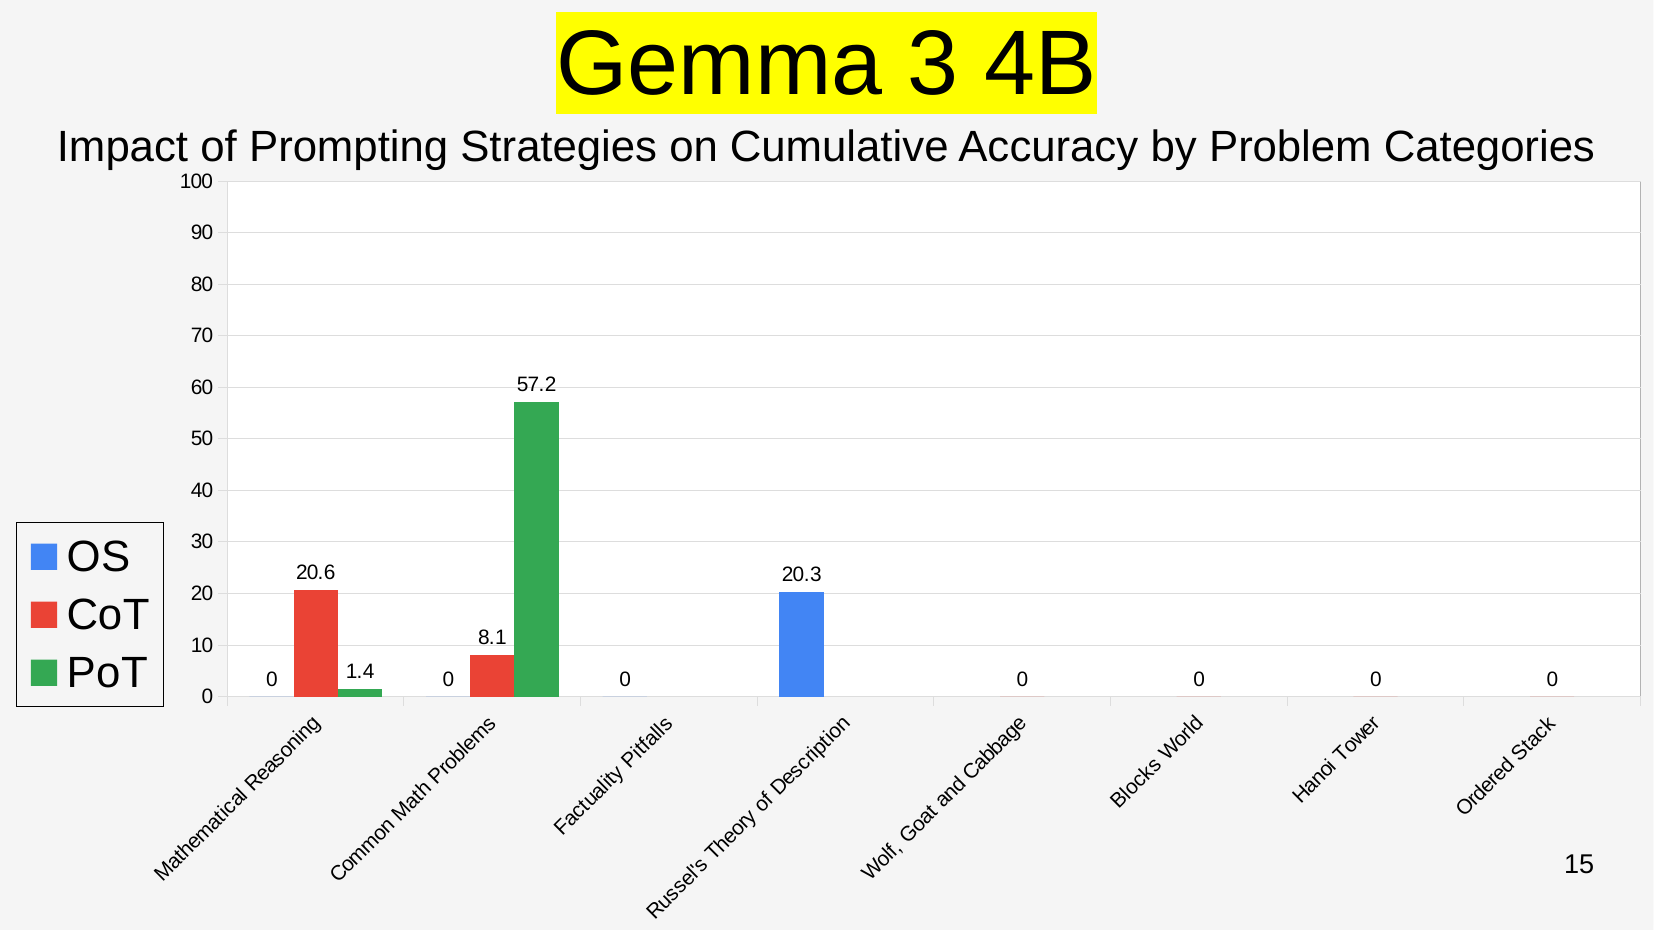

# Gemma 3 4B
Impact of Prompting Strategies on Cumulative Accuracy by Problem Categories
### Chart
| Category | OS | CoT | PoT |
|---|---|---|---|
| Mathematical Reasoning | 0.0 | 20.6 | 1.4 |
| Common Math Problems | 0.0 | 8.1 | 57.2 |
| Factuality Pitfalls | 0.0 | None | None |
| Russel's Theory of Description | 20.3 | None | None |
| Wolf, Goat and Cabbage | None | 0.0 | None |
| Blocks World | None | 0.0 | None |
| Hanoi Tower | None | 0.0 | None |
| Ordered Stack | None | 0.0 | None |15
15